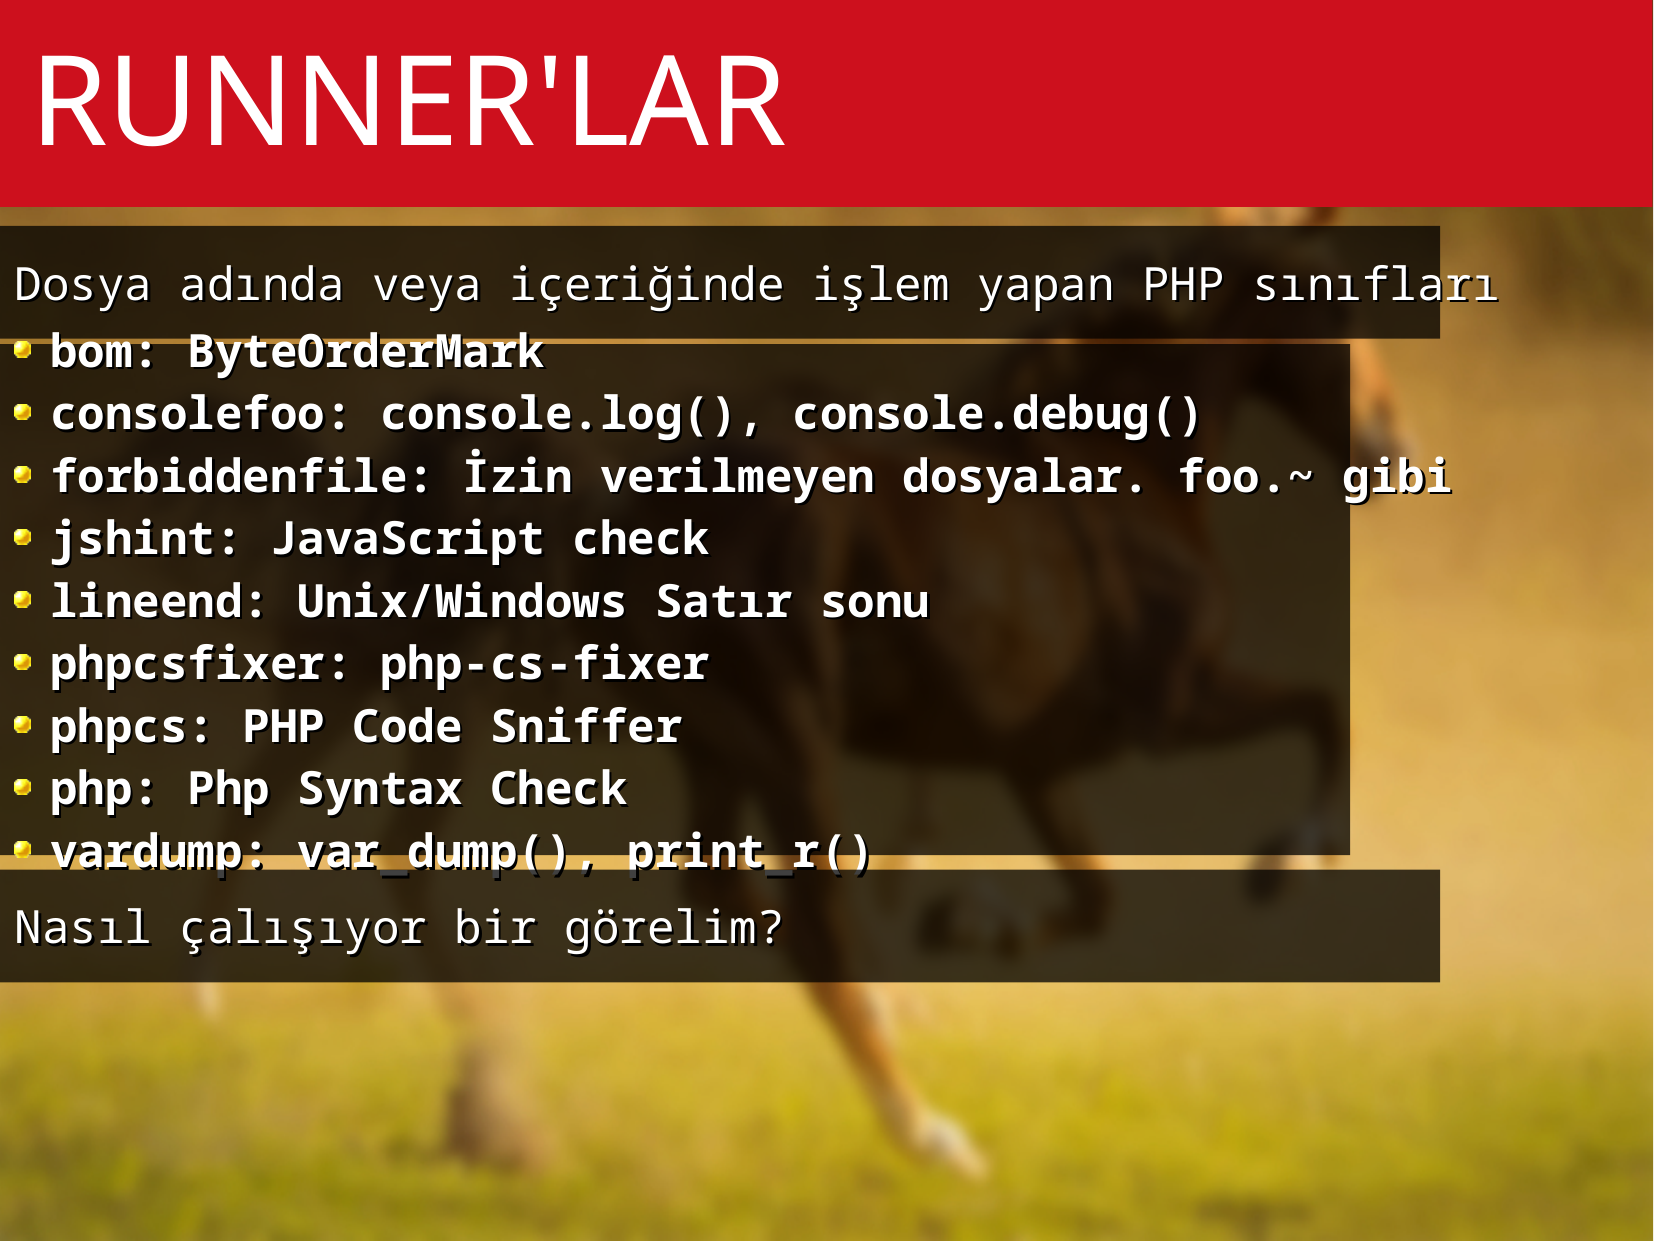

# RUNNER'LAR
Dosya adında veya içeriğinde işlem yapan PHP sınıfları
bom: ByteOrderMark
consolefoo: console.log(), console.debug()
forbiddenfile: İzin verilmeyen dosyalar. foo.~ gibi
jshint: JavaScript check
lineend: Unix/Windows Satır sonu
phpcsfixer: php-cs-fixer
phpcs: PHP Code Sniffer
php: Php Syntax Check
vardump: var_dump(), print_r()
Nasıl çalışıyor bir görelim?